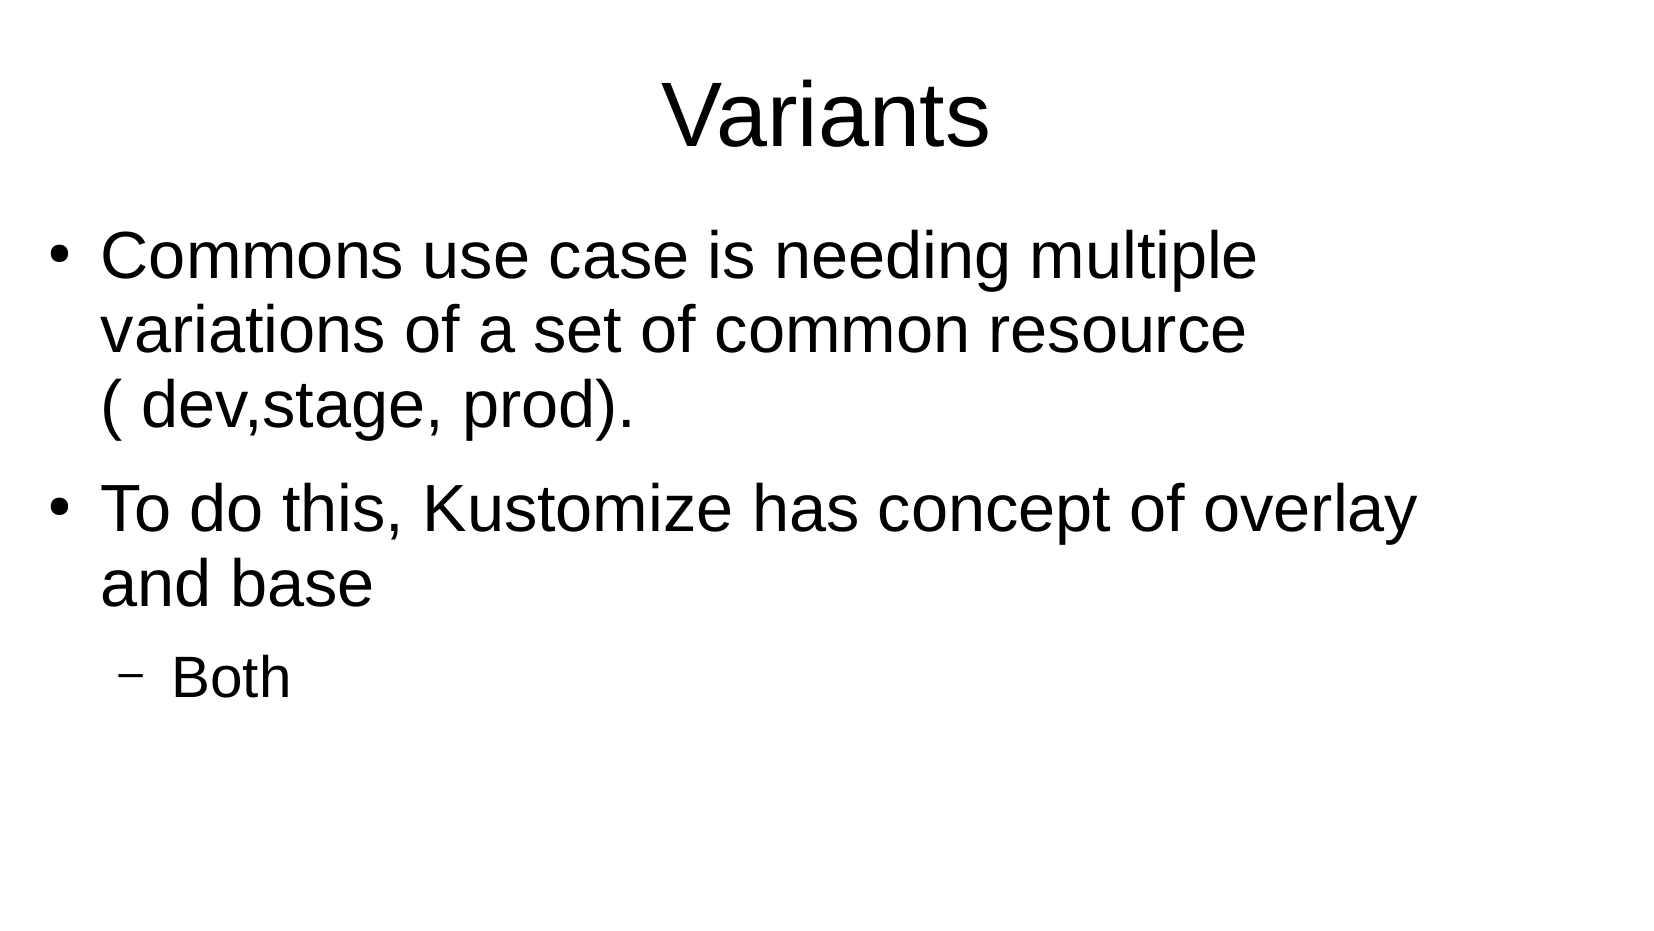

# Variants
Commons use case is needing multiple variations of a set of common resource ( dev,stage, prod).
To do this, Kustomize has concept of overlay and base
Both